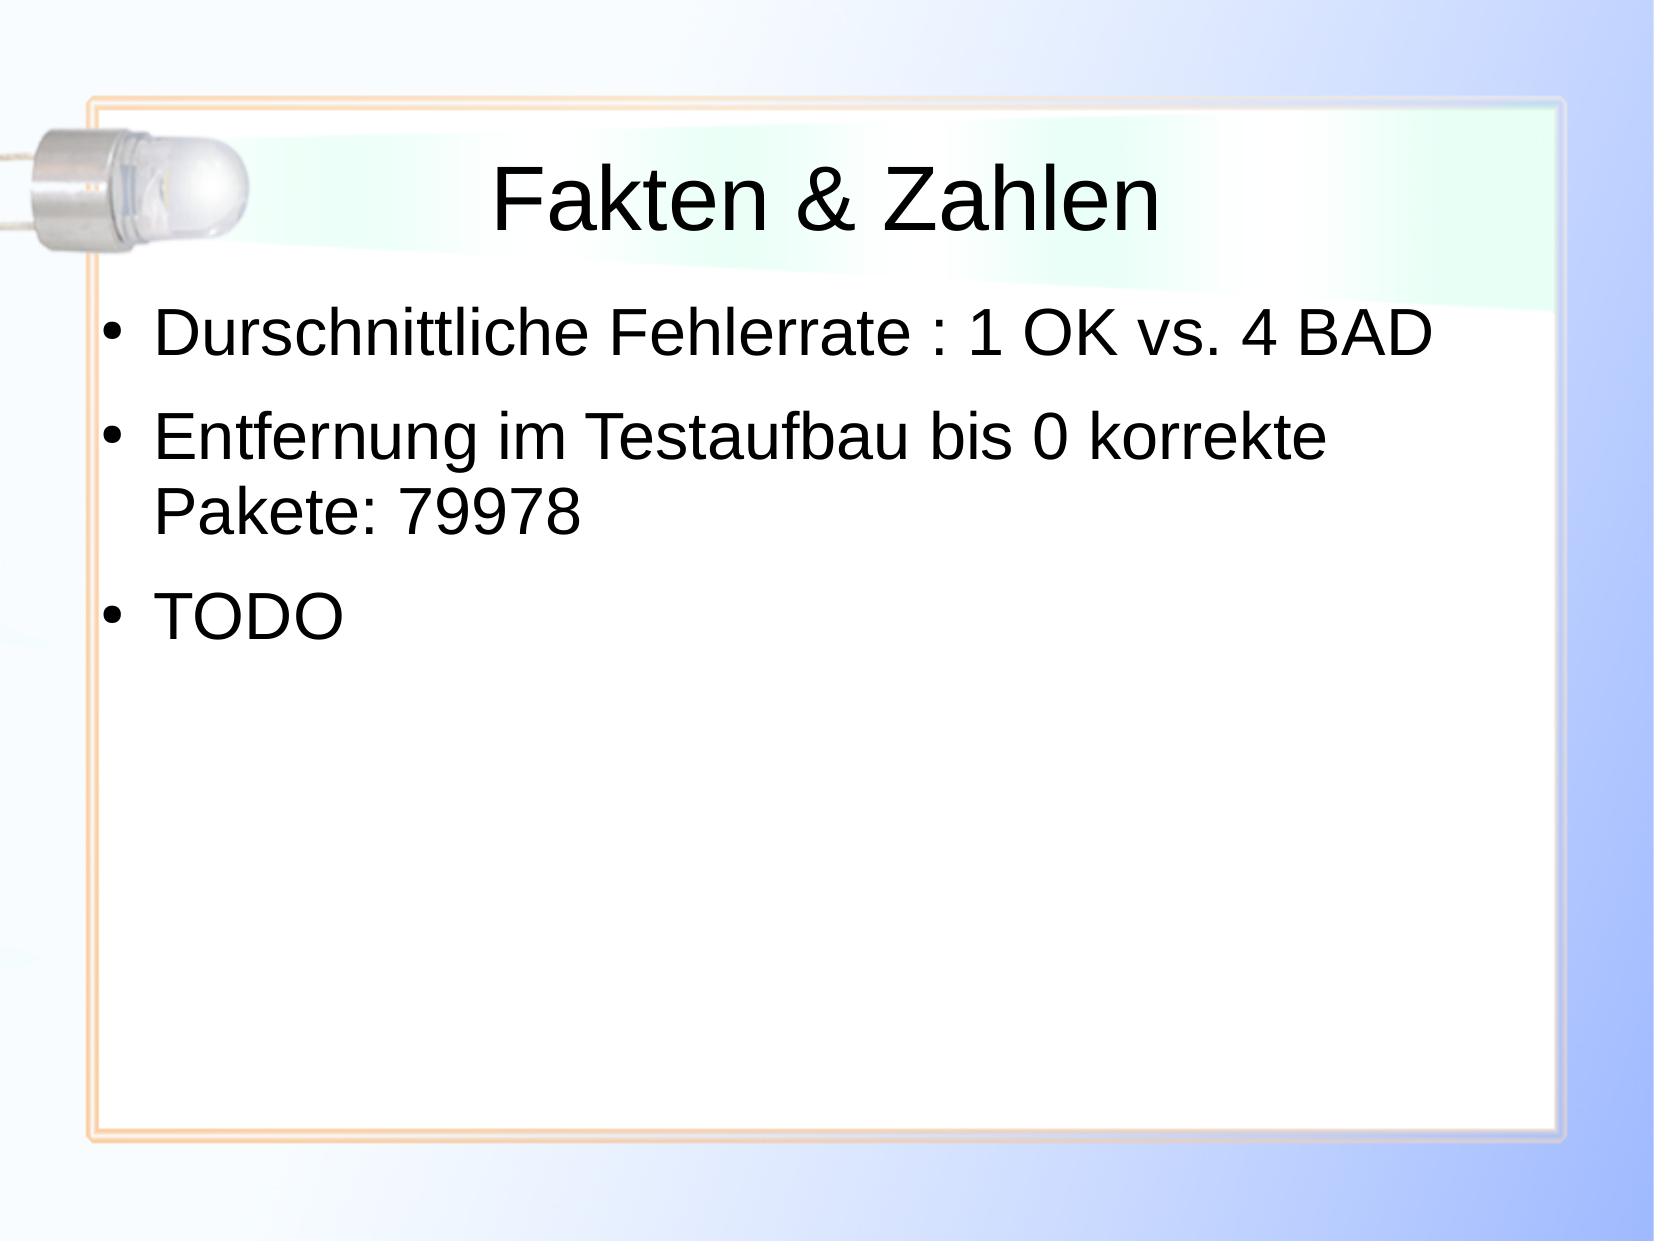

# Fakten & Zahlen
Durschnittliche Fehlerrate : 1 OK vs. 4 BAD
Entfernung im Testaufbau bis 0 korrekte Pakete: 79978
TODO